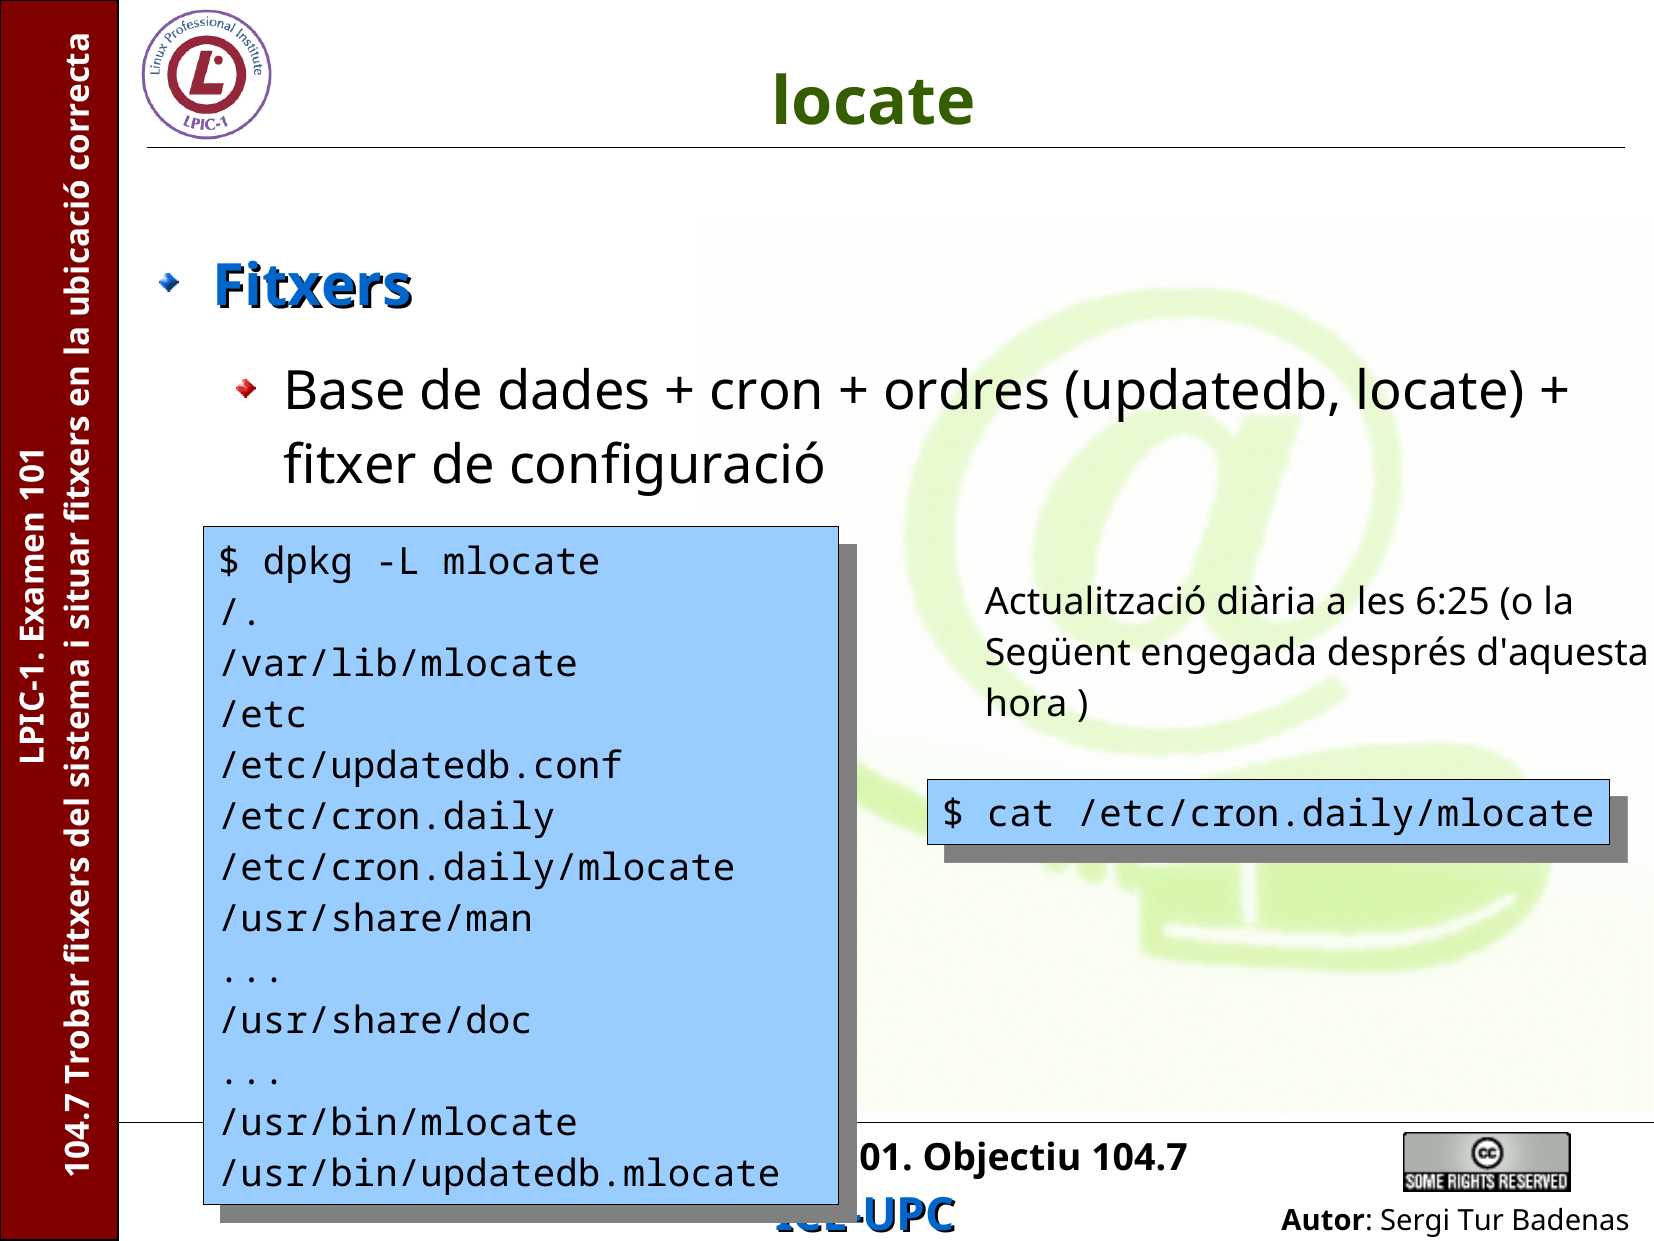

# locate
Fitxers
Base de dades + cron + ordres (updatedb, locate) + fitxer de configuració
$ dpkg -L mlocate
/.
/var/lib/mlocate
/etc
/etc/updatedb.conf
/etc/cron.daily
/etc/cron.daily/mlocate
/usr/share/man
...
/usr/share/doc
...
/usr/bin/mlocate
/usr/bin/updatedb.mlocate
Actualització diària a les 6:25 (o la
Següent engegada després d'aquesta
hora )
$ cat /etc/cron.daily/mlocate